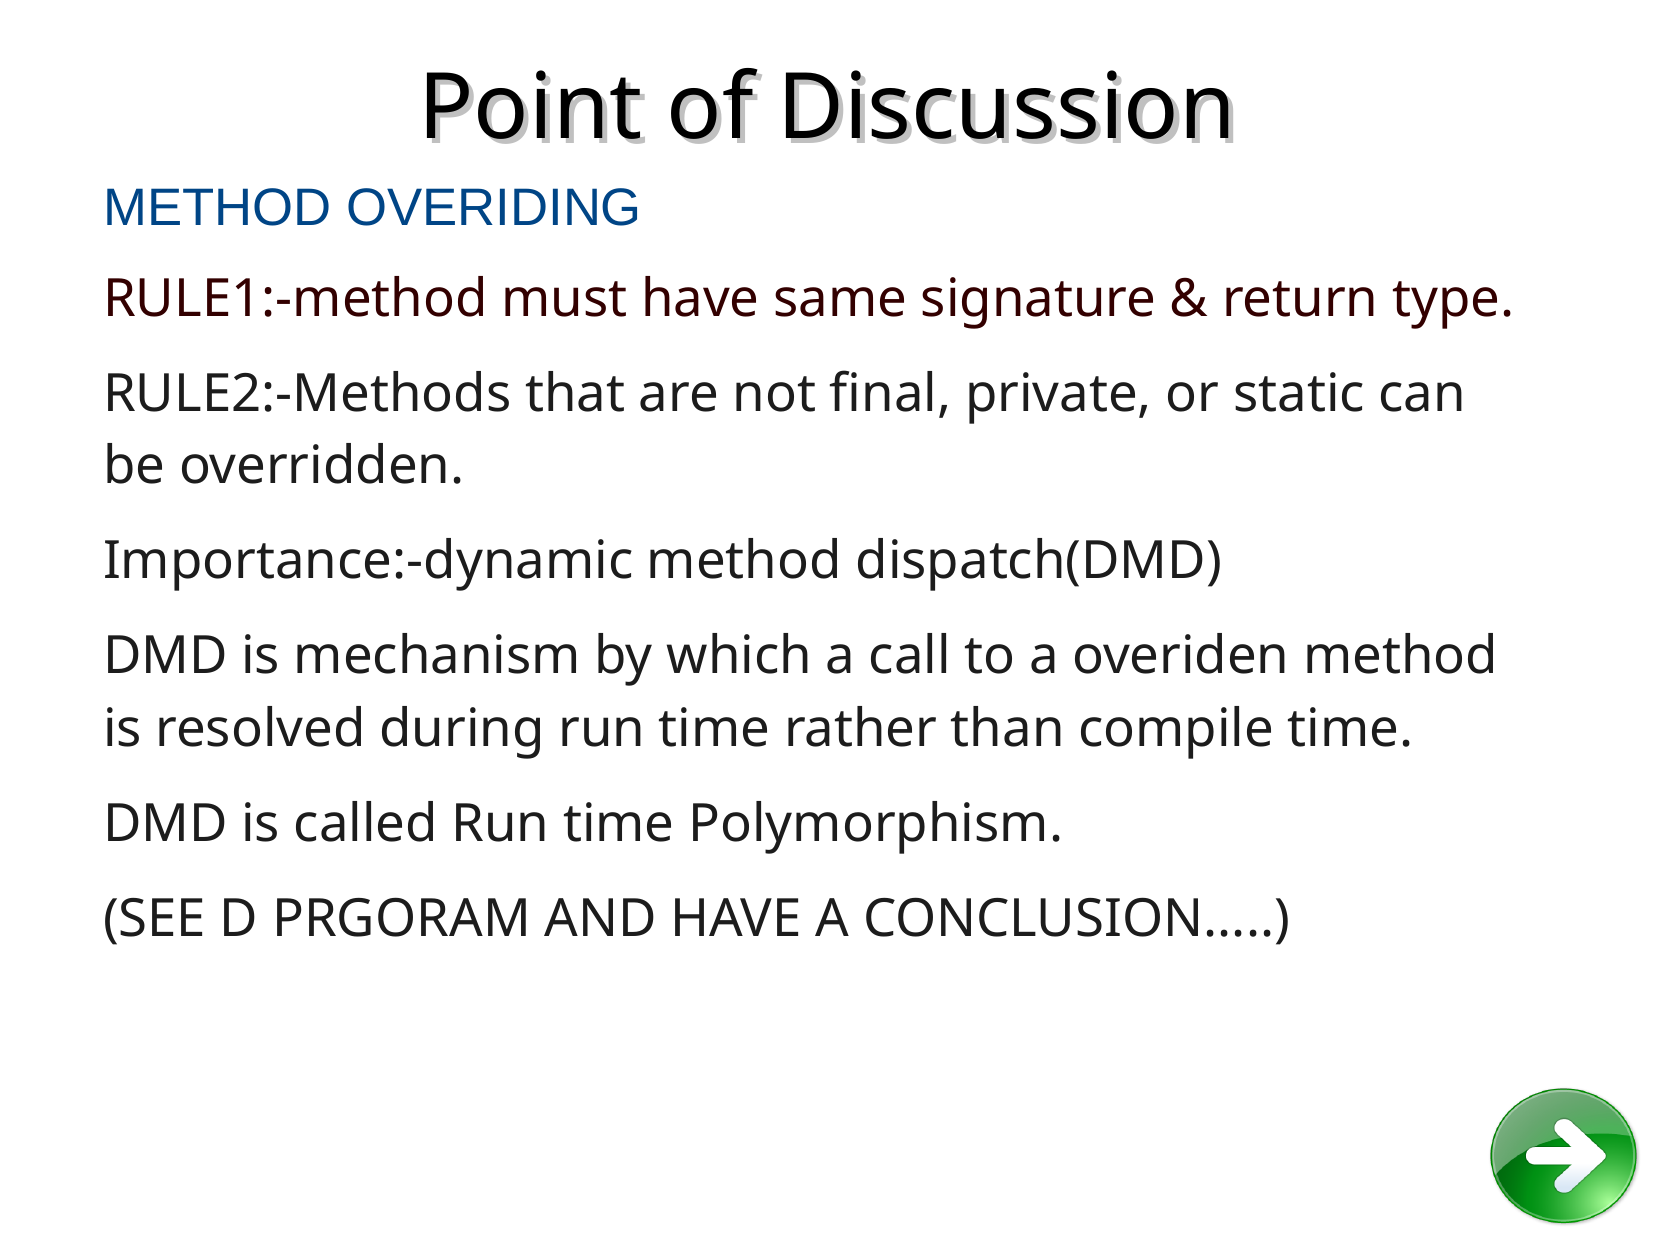

# Point of Discussion
METHOD OVERIDING
RULE1:-method must have same signature & return type.
RULE2:-Methods that are not final, private, or static can be overridden.
Importance:-dynamic method dispatch(DMD)
DMD is mechanism by which a call to a overiden method is resolved during run time rather than compile time.
DMD is called Run time Polymorphism.
(SEE D PRGORAM AND HAVE A CONCLUSION.....)